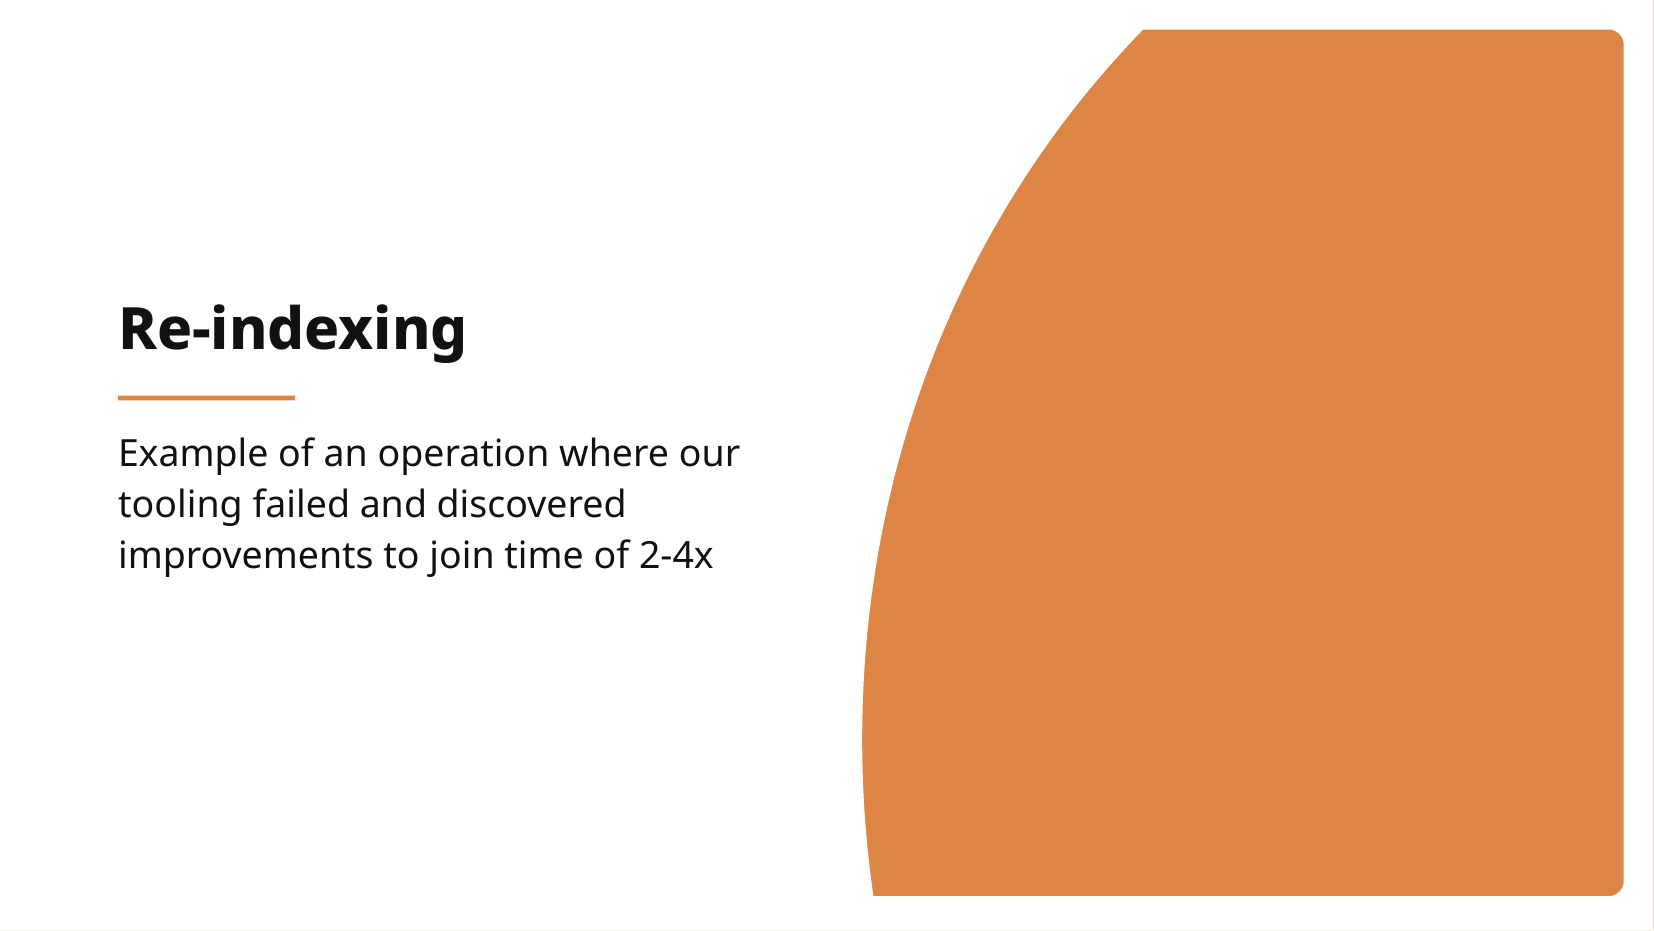

# Re-indexing
Example of an operation where our tooling failed and discovered improvements to join time of 2-4x